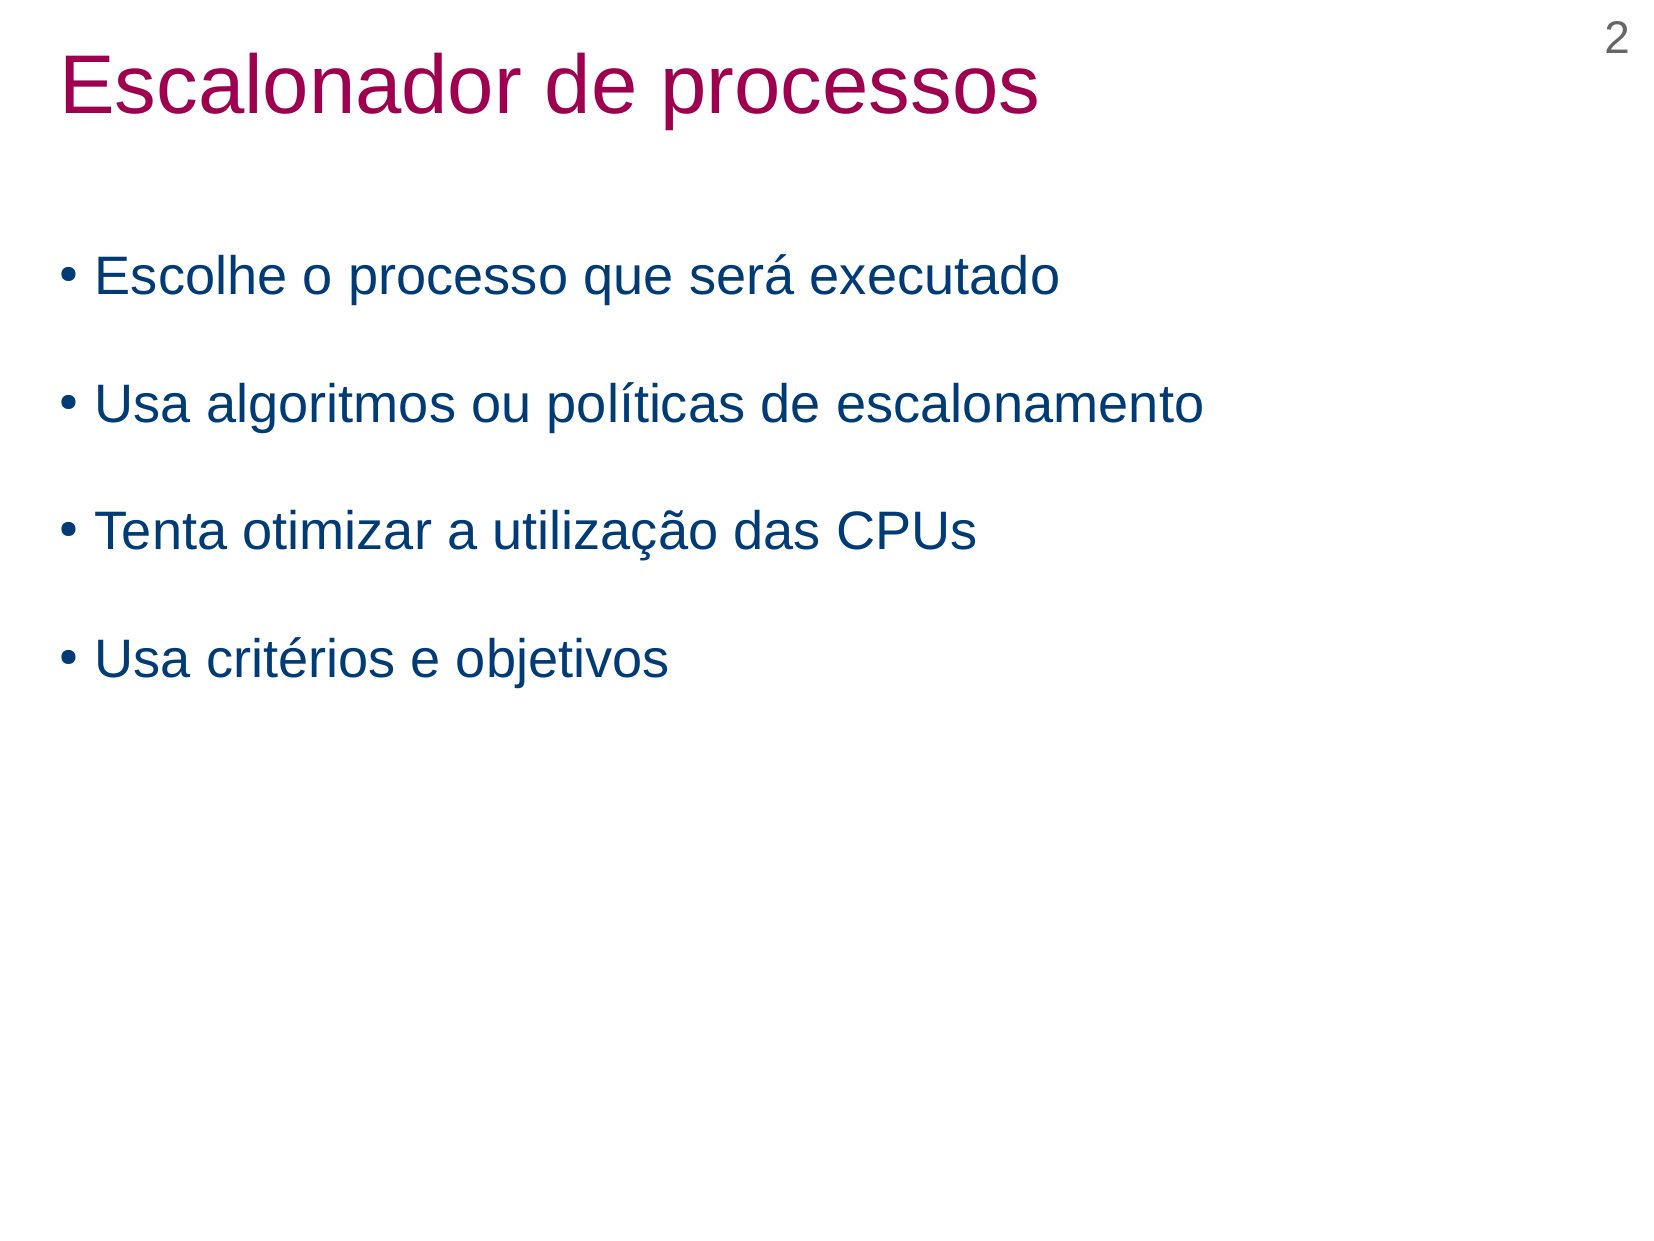

2
# Escalonador de processos
Escolhe o processo que será executado
Usa algoritmos ou políticas de escalonamento
Tenta otimizar a utilização das CPUs
Usa critérios e objetivos